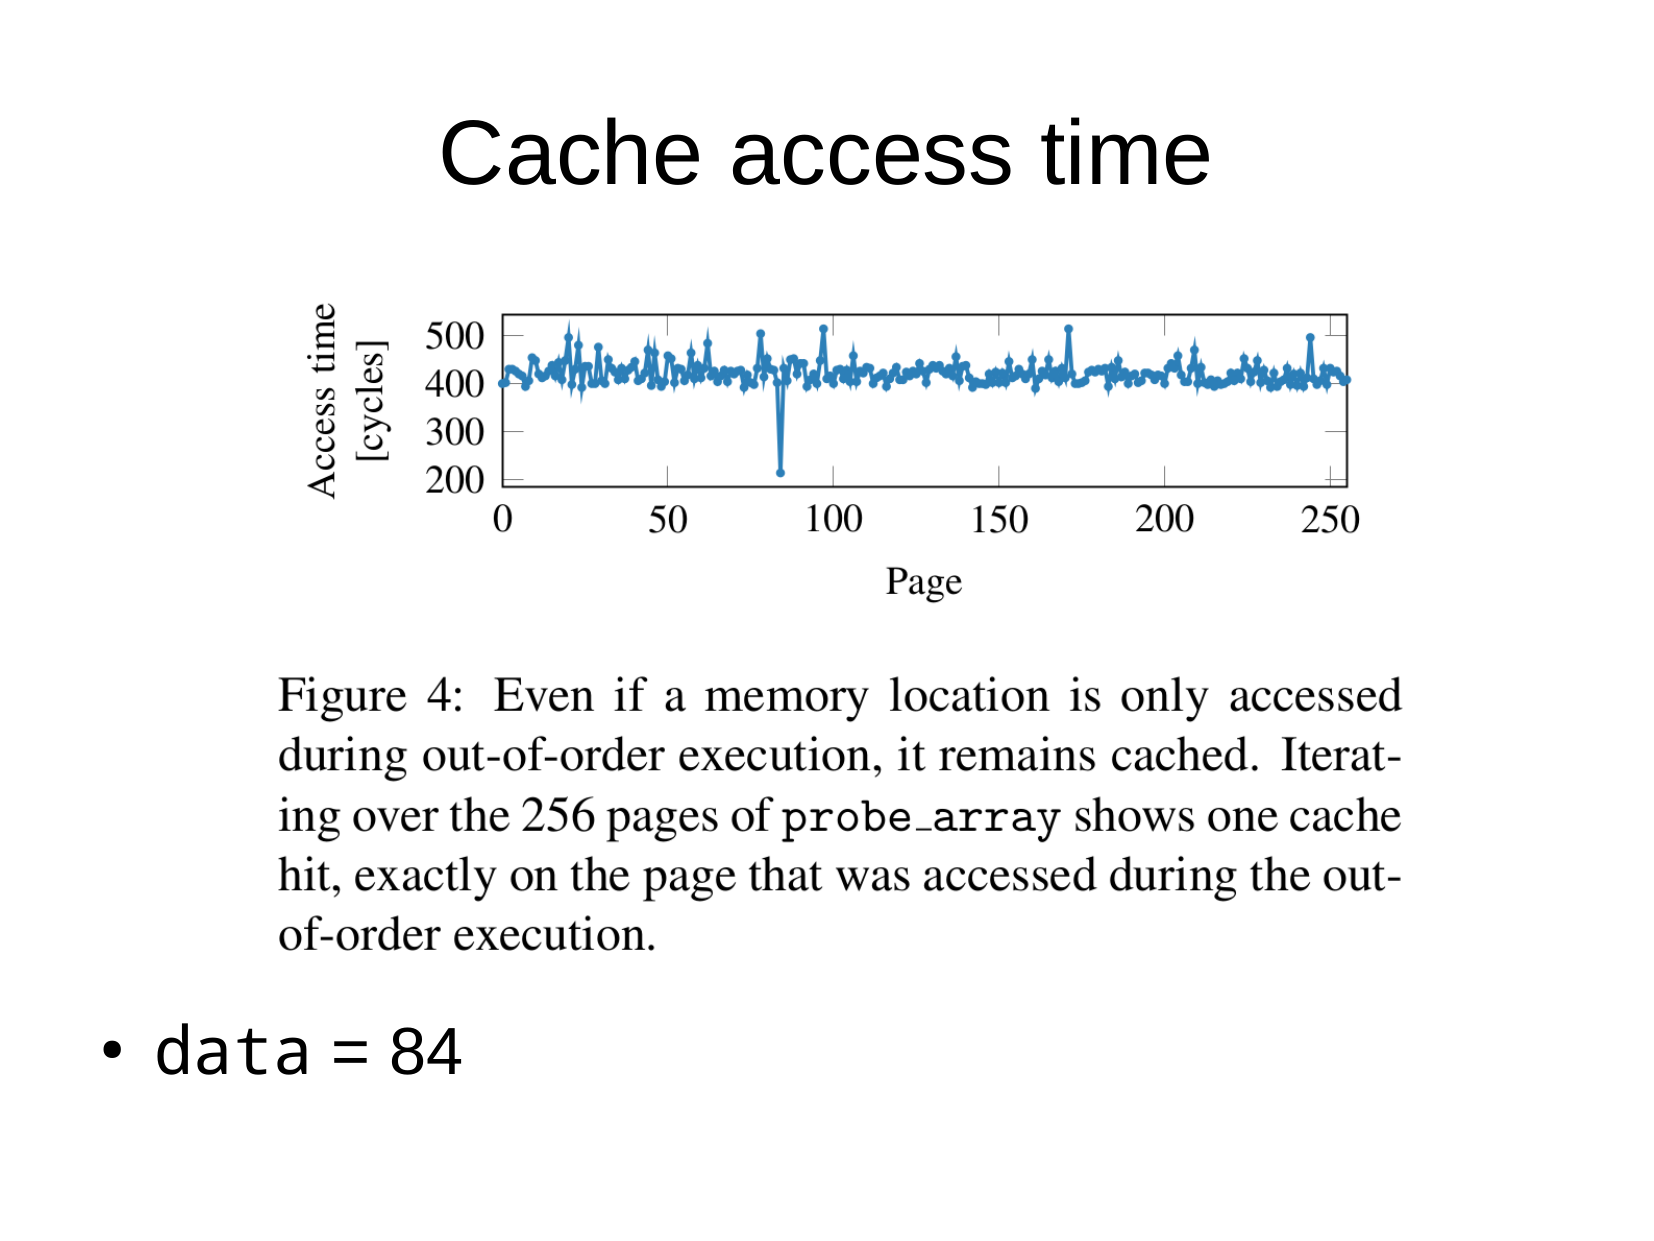

# Cache access time
data = 84